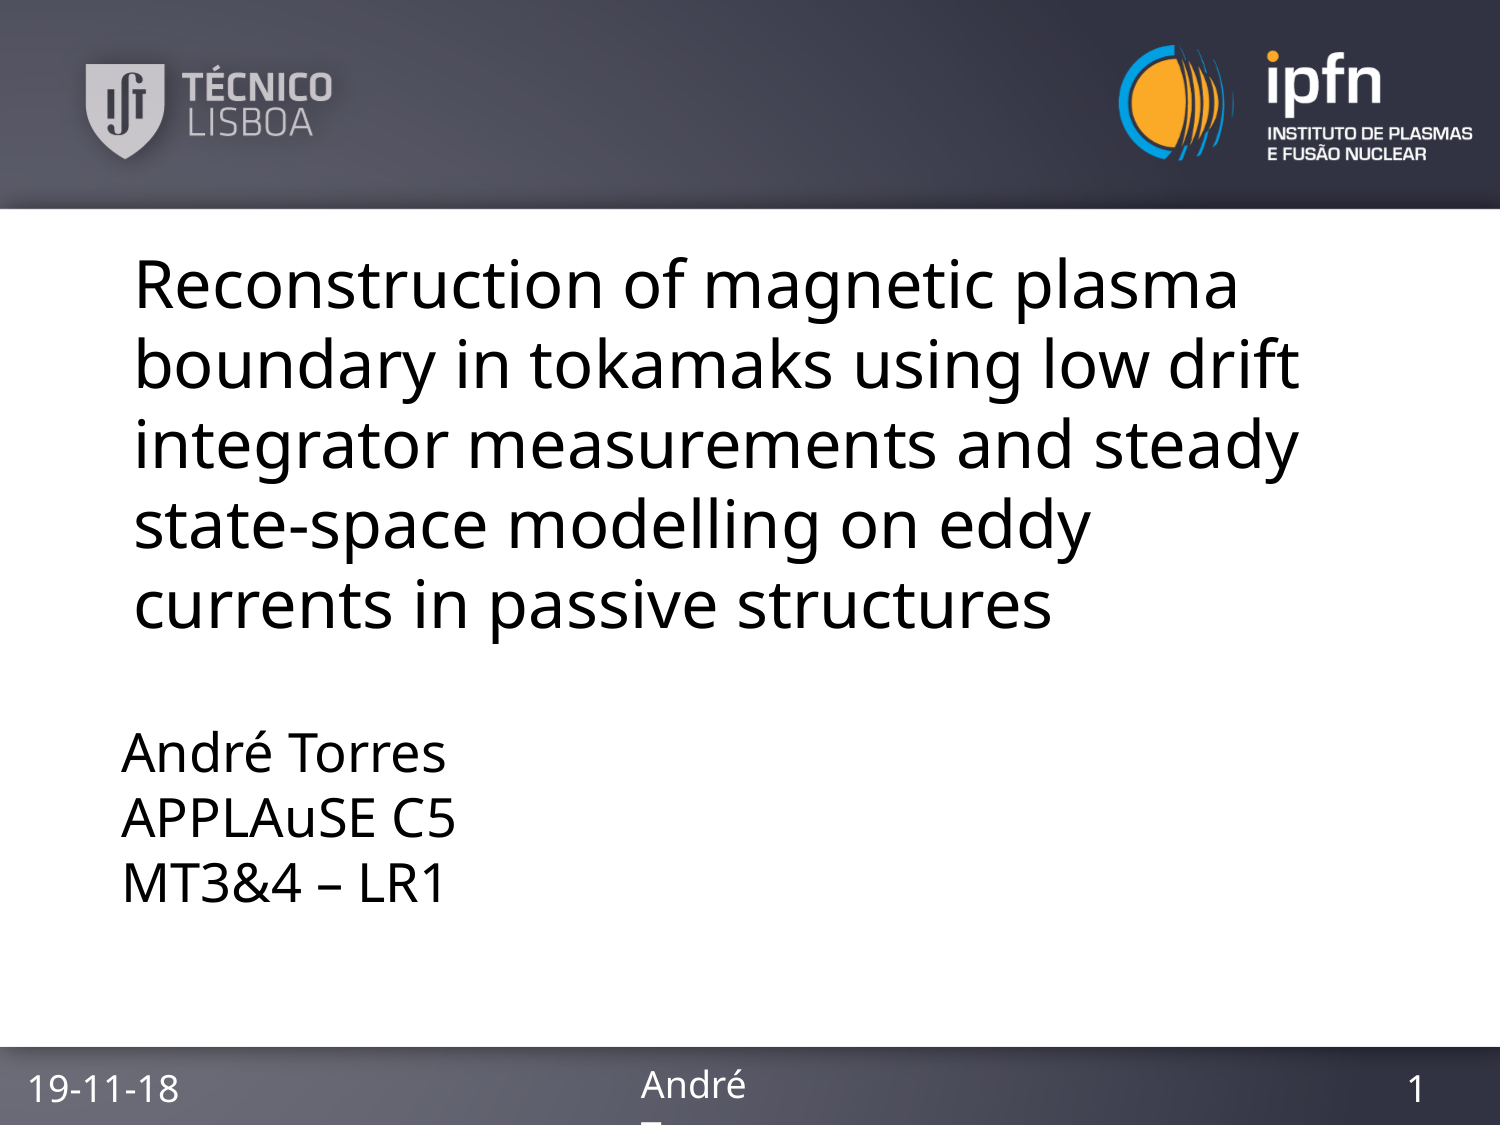

# Reconstruction of magnetic plasma boundary in tokamaks using low drift integrator measurements and steady state-space modelling on eddy currents in passive structures
André Torres
APPLAuSE C5
MT3&4 – LR1